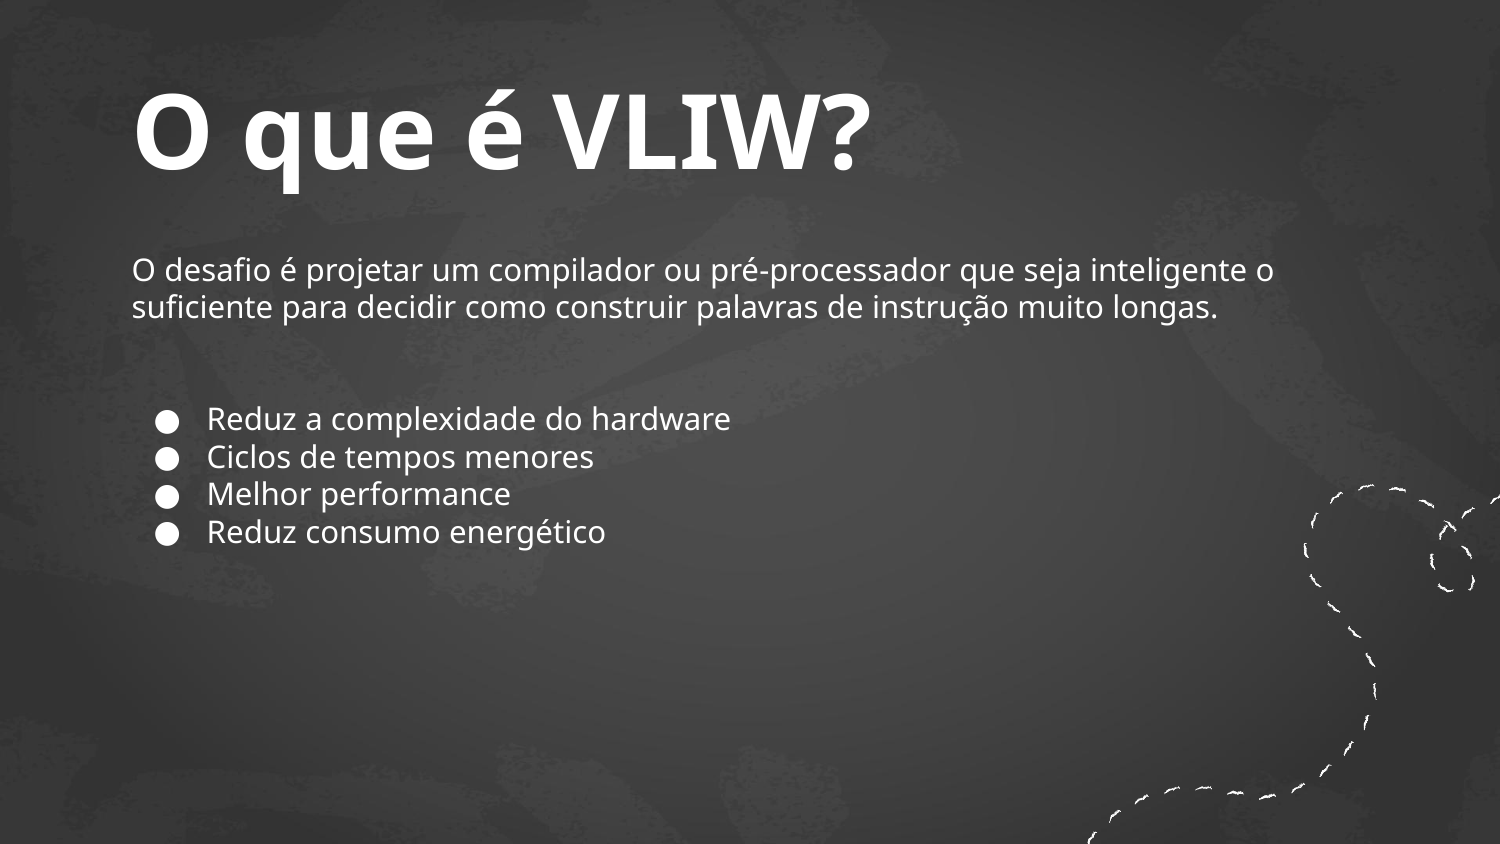

# O que é VLIW?
O desafio é projetar um compilador ou pré-processador que seja inteligente o suficiente para decidir como construir palavras de instrução muito longas.
Reduz a complexidade do hardware
Ciclos de tempos menores
Melhor performance
Reduz consumo energético